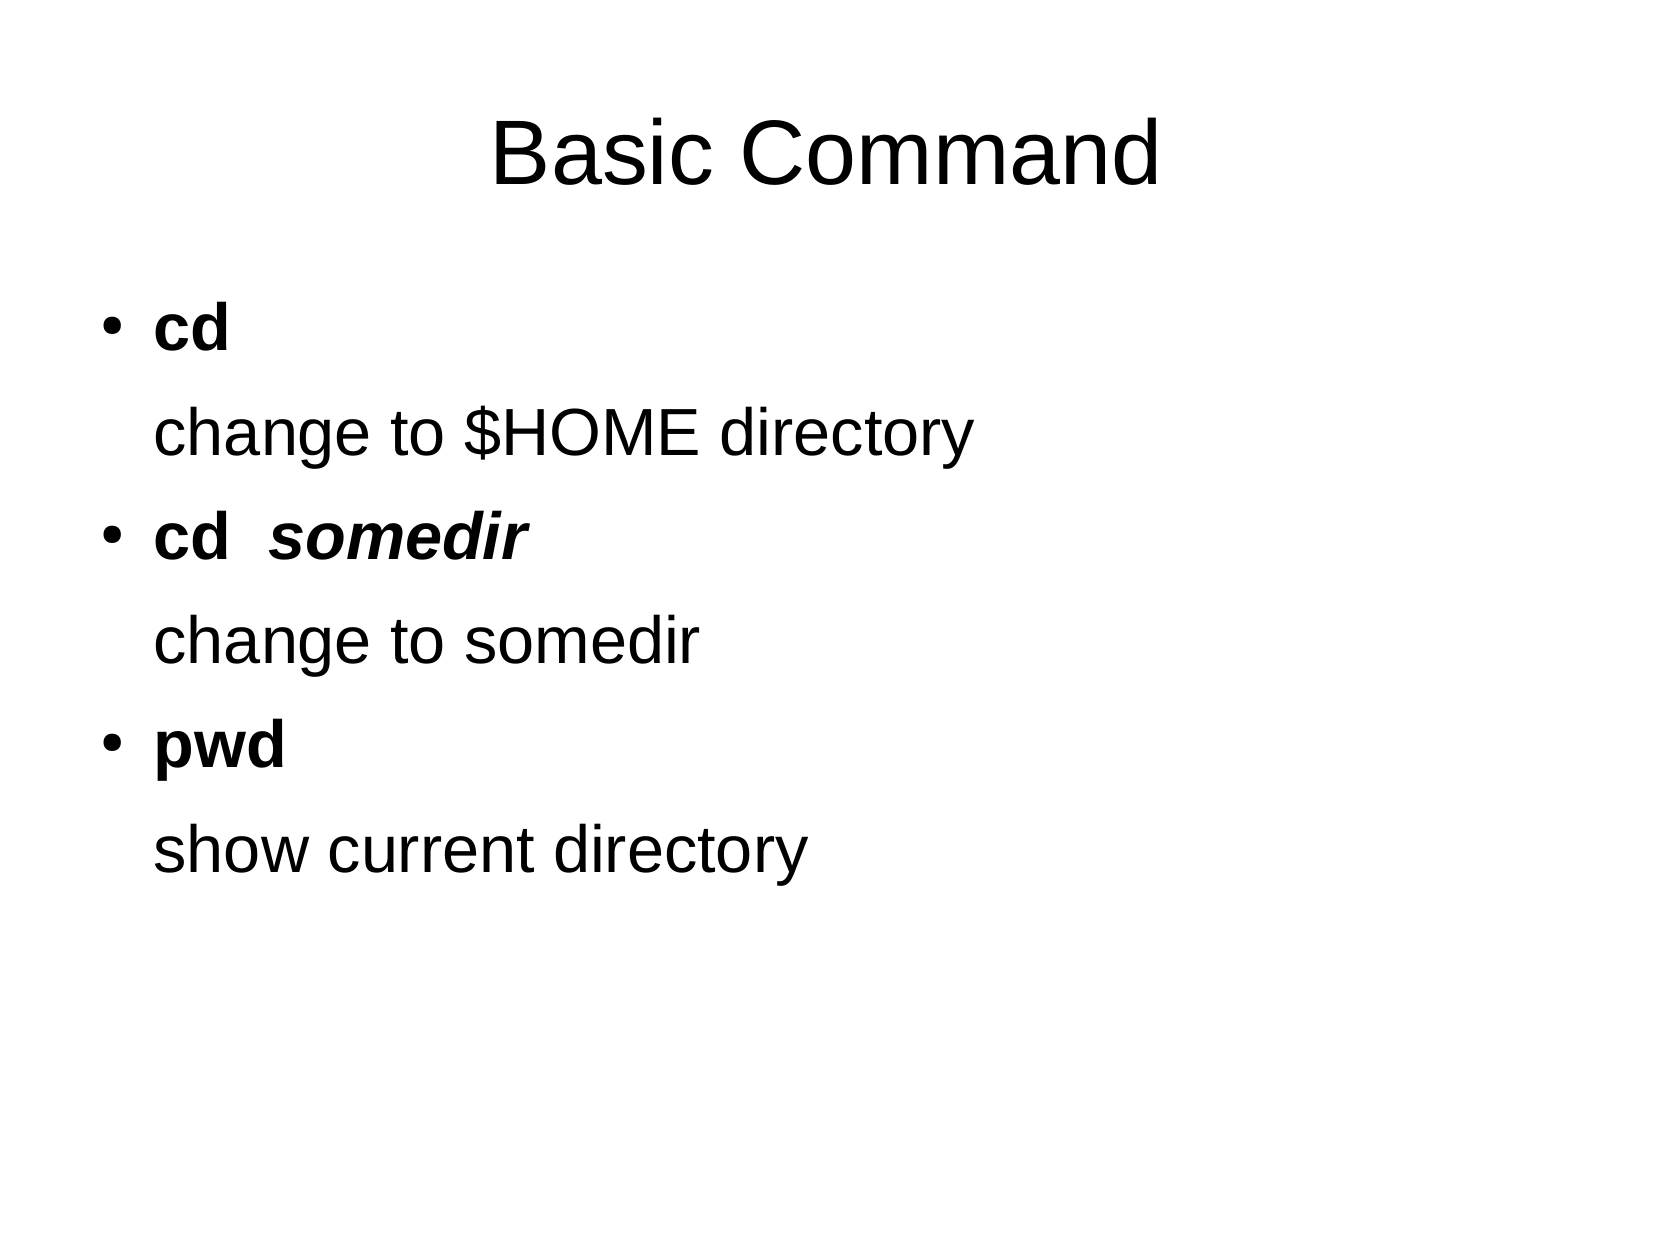

# Basic Command
cd
change to $HOME directory
cd somedir
change to somedir
pwd
show current directory